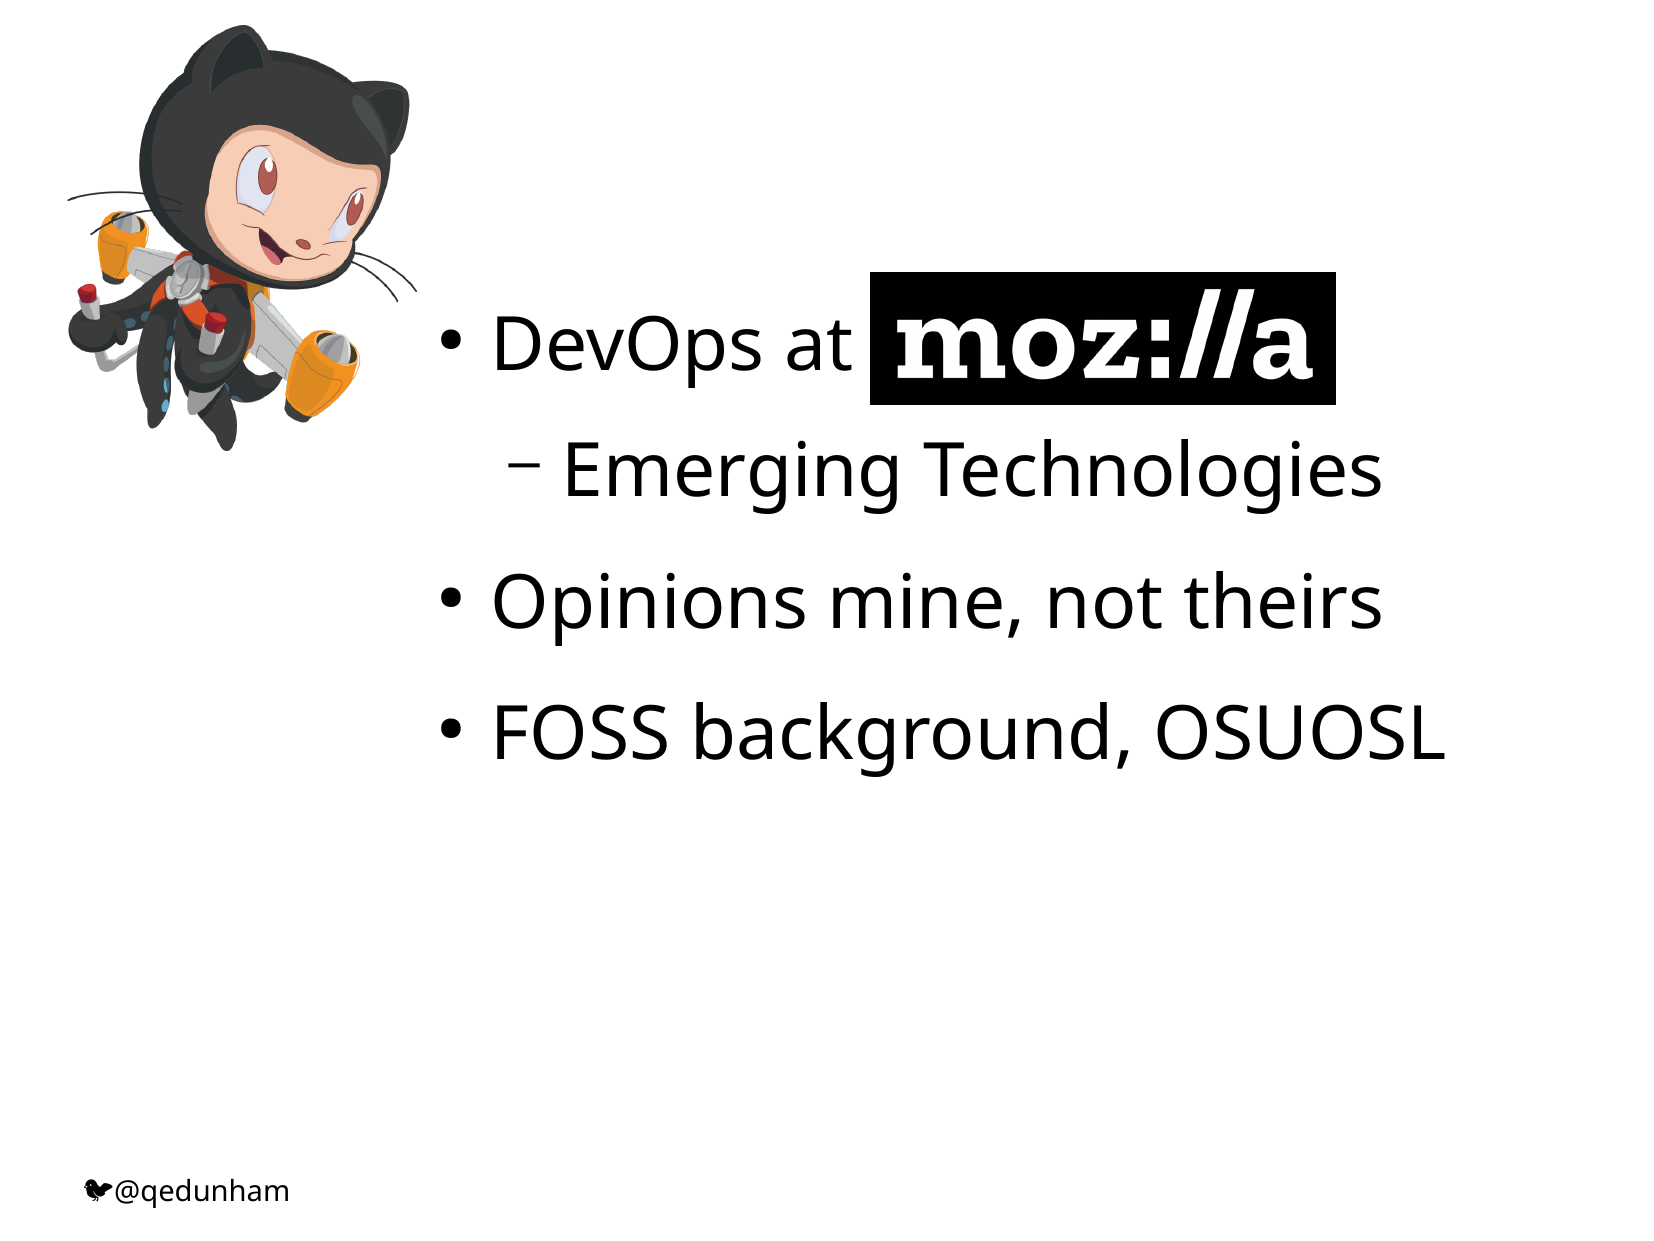

# DevOps at
Emerging Technologies
Opinions mine, not theirs
FOSS background, OSUOSL